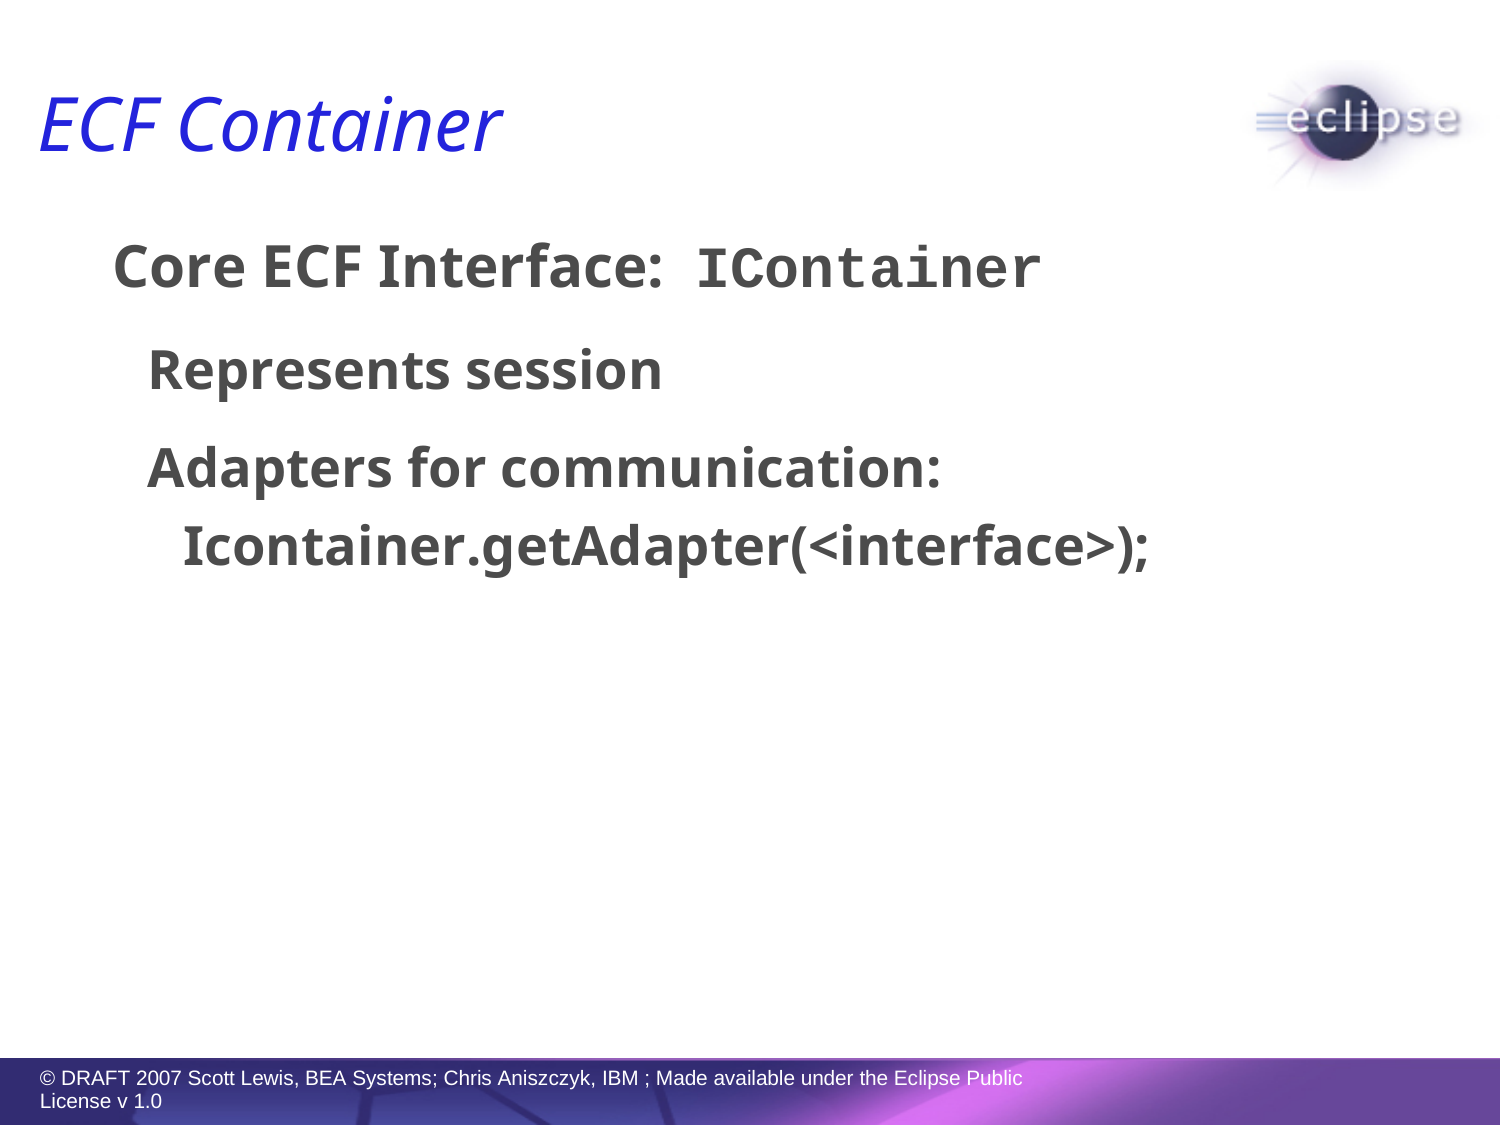

# ECF Container
Core ECF Interface: IContainer
Represents session
Adapters for communication: Icontainer.getAdapter(<interface>);